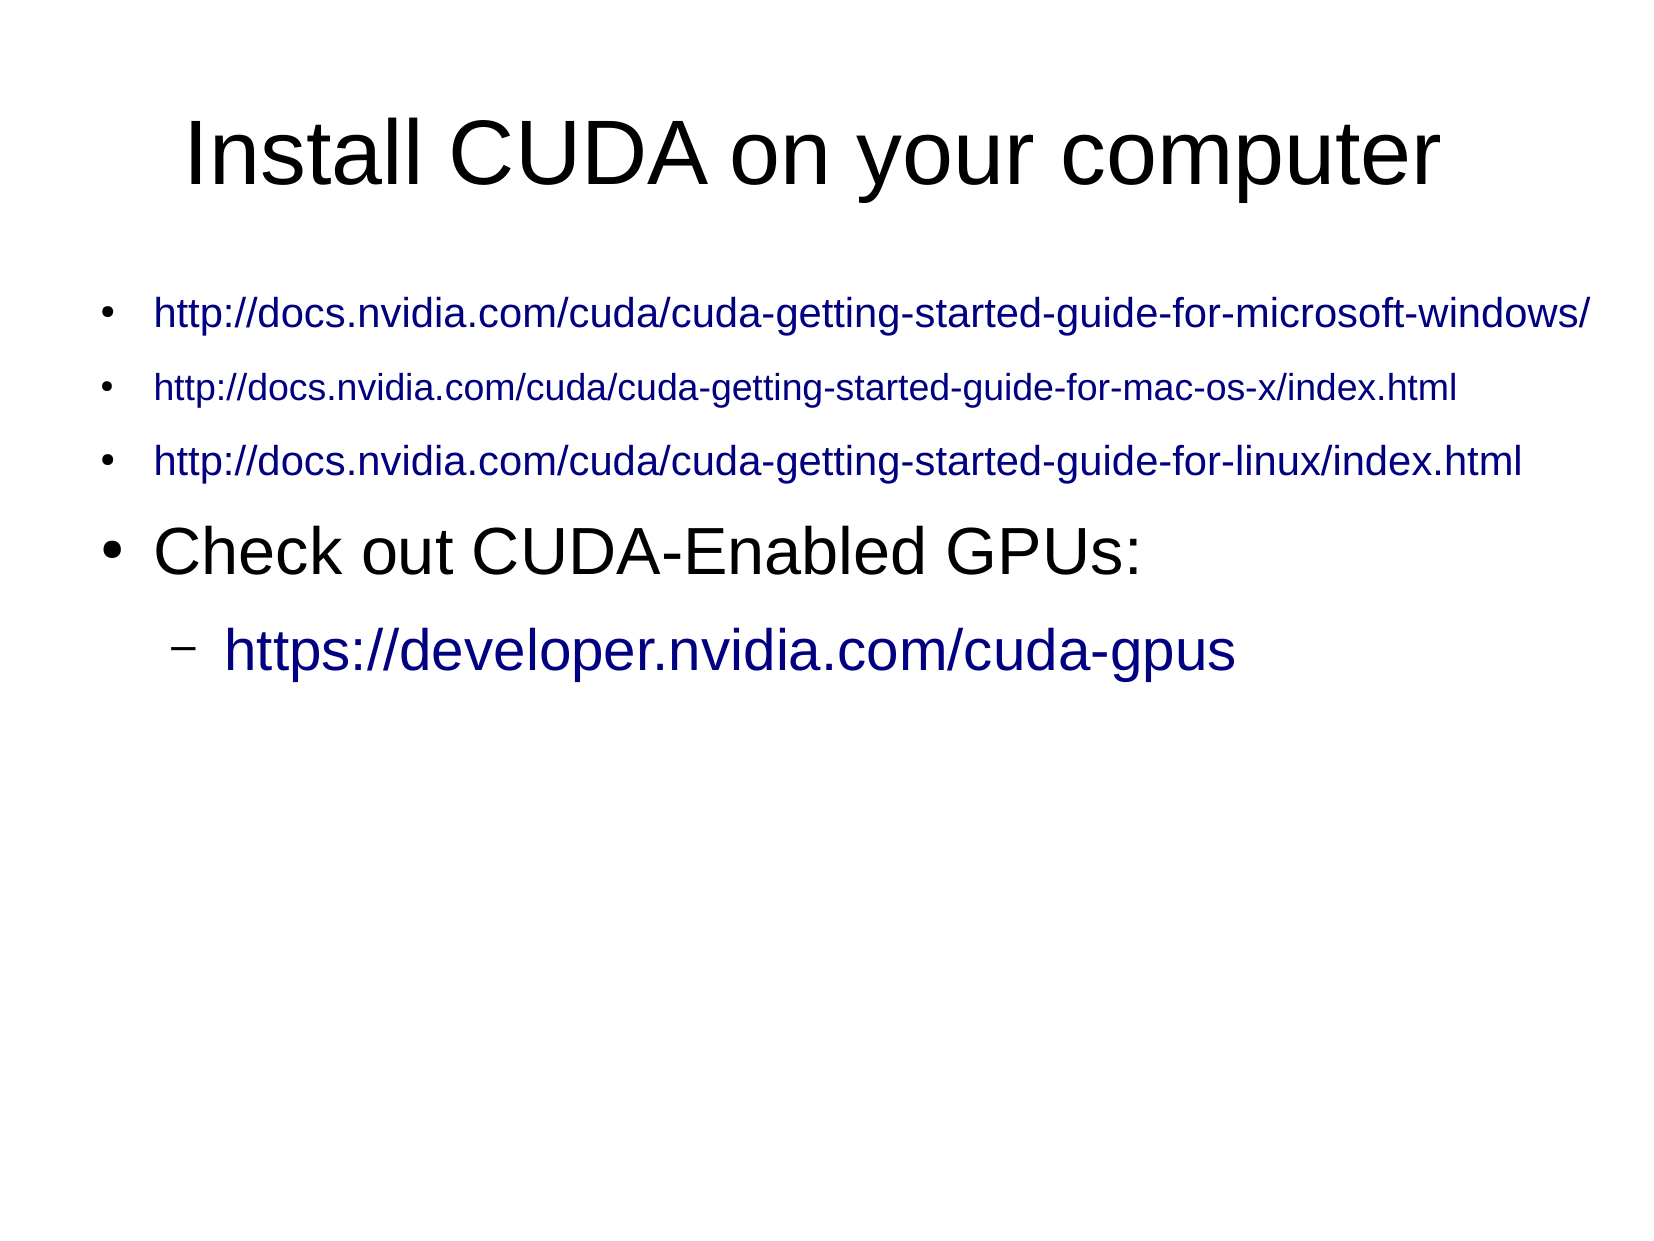

# Install CUDA on your computer
http://docs.nvidia.com/cuda/cuda-getting-started-guide-for-microsoft-windows/
http://docs.nvidia.com/cuda/cuda-getting-started-guide-for-mac-os-x/index.html
http://docs.nvidia.com/cuda/cuda-getting-started-guide-for-linux/index.html
Check out CUDA-Enabled GPUs:
https://developer.nvidia.com/cuda-gpus